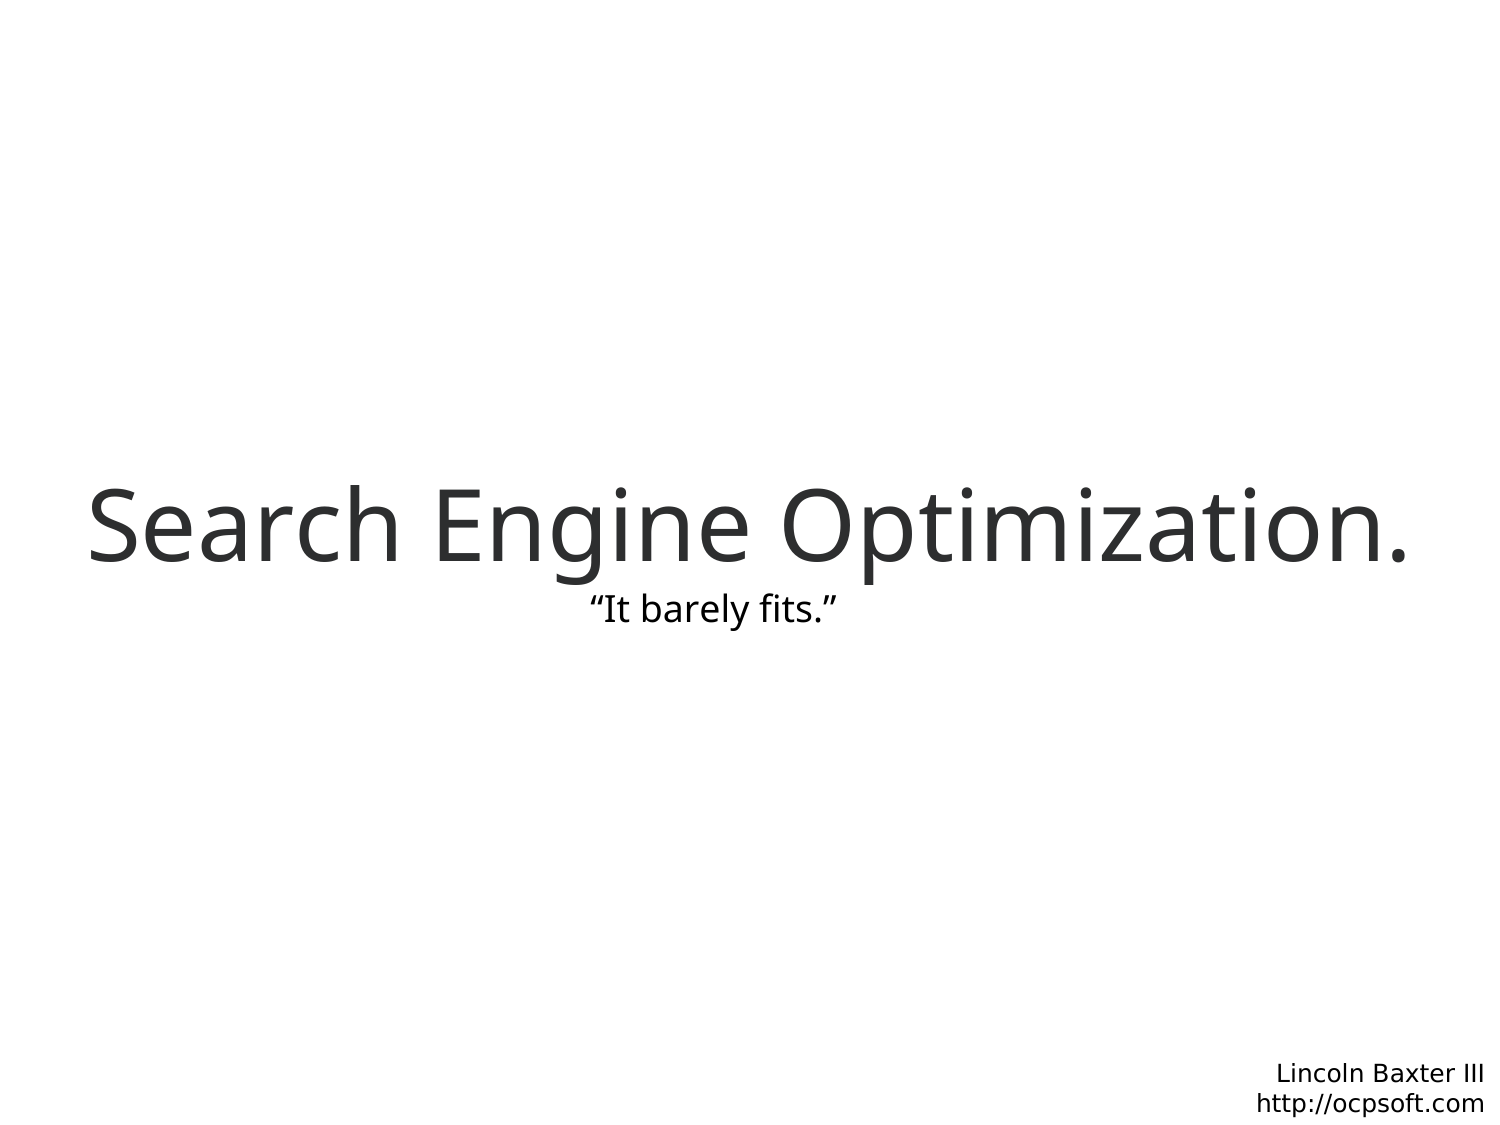

# Search Engine Optimization.
“It barely fits.”